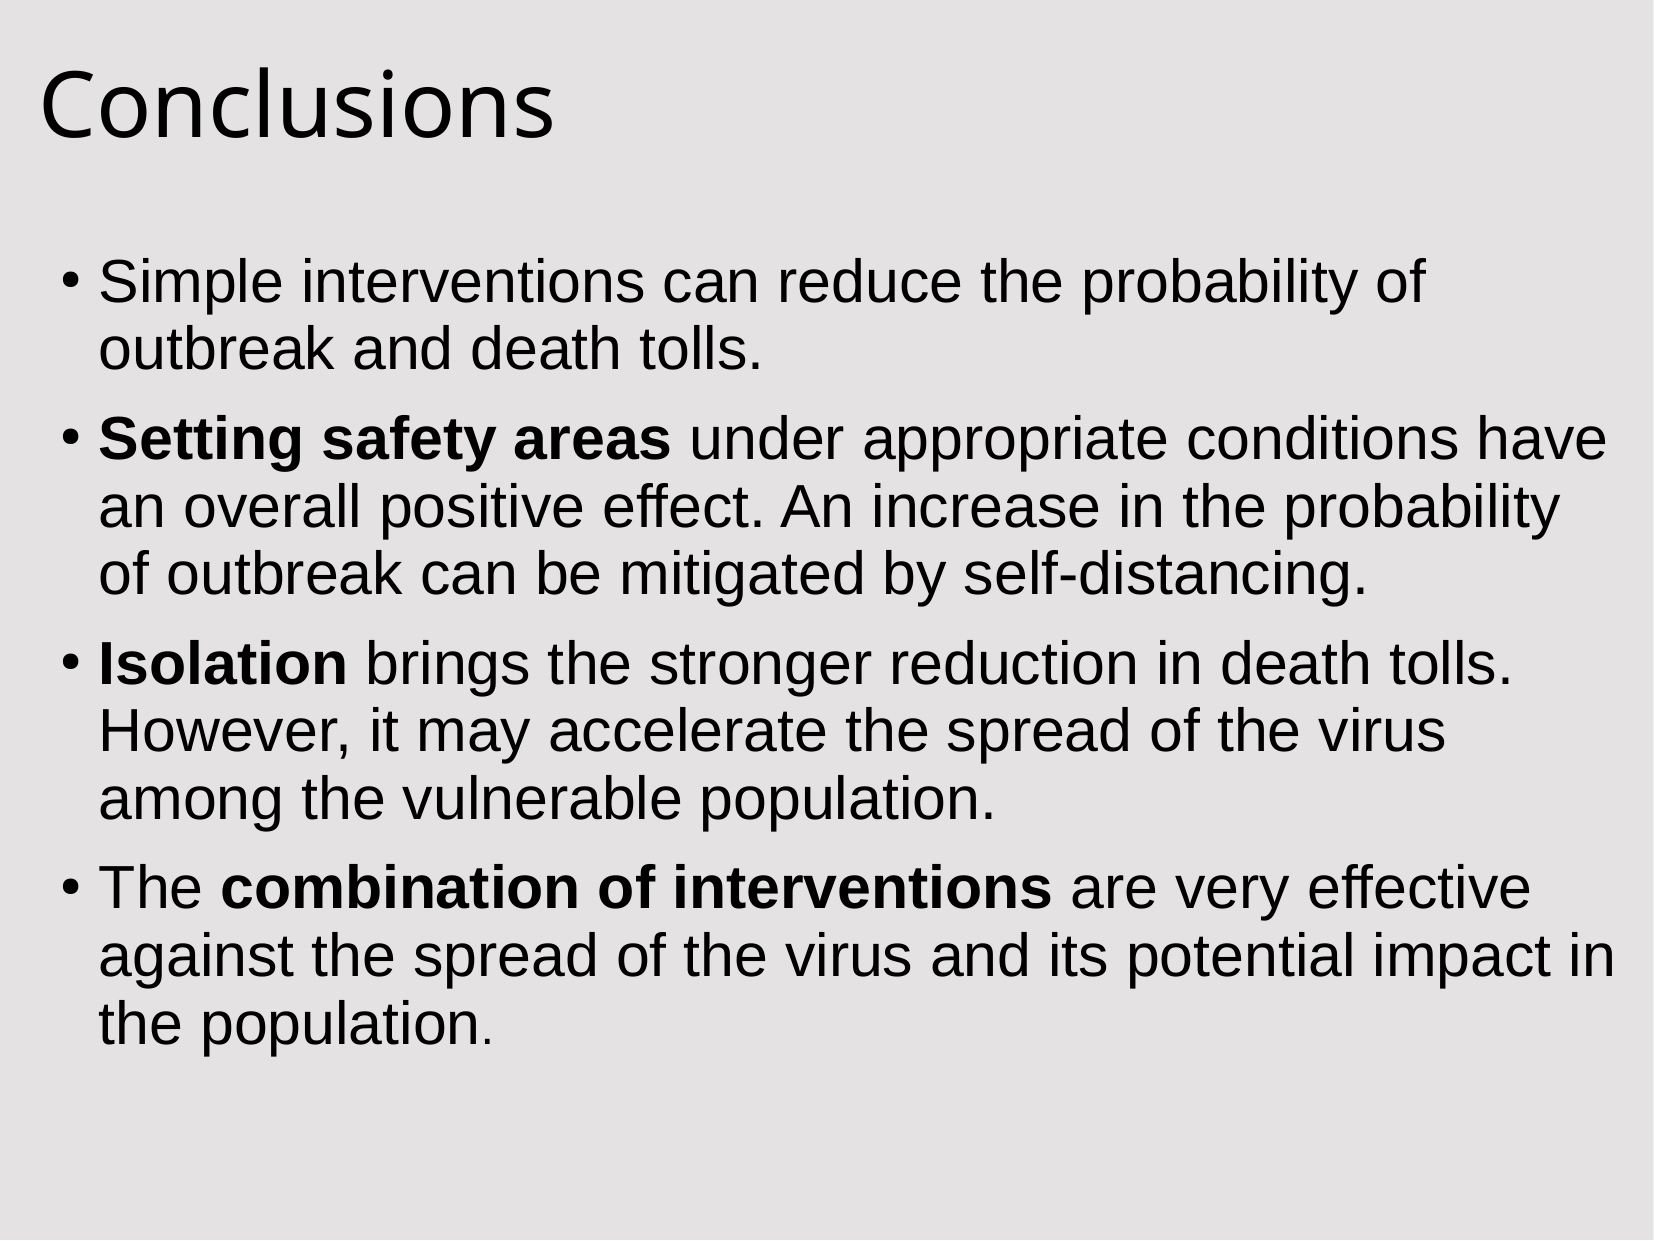

Conclusions
# Simple interventions can reduce the probability of outbreak and death tolls.
Setting safety areas under appropriate conditions have an overall positive effect. An increase in the probability of outbreak can be mitigated by self-distancing.
Isolation brings the stronger reduction in death tolls. However, it may accelerate the spread of the virus among the vulnerable population.
The combination of interventions are very effective against the spread of the virus and its potential impact in the population.